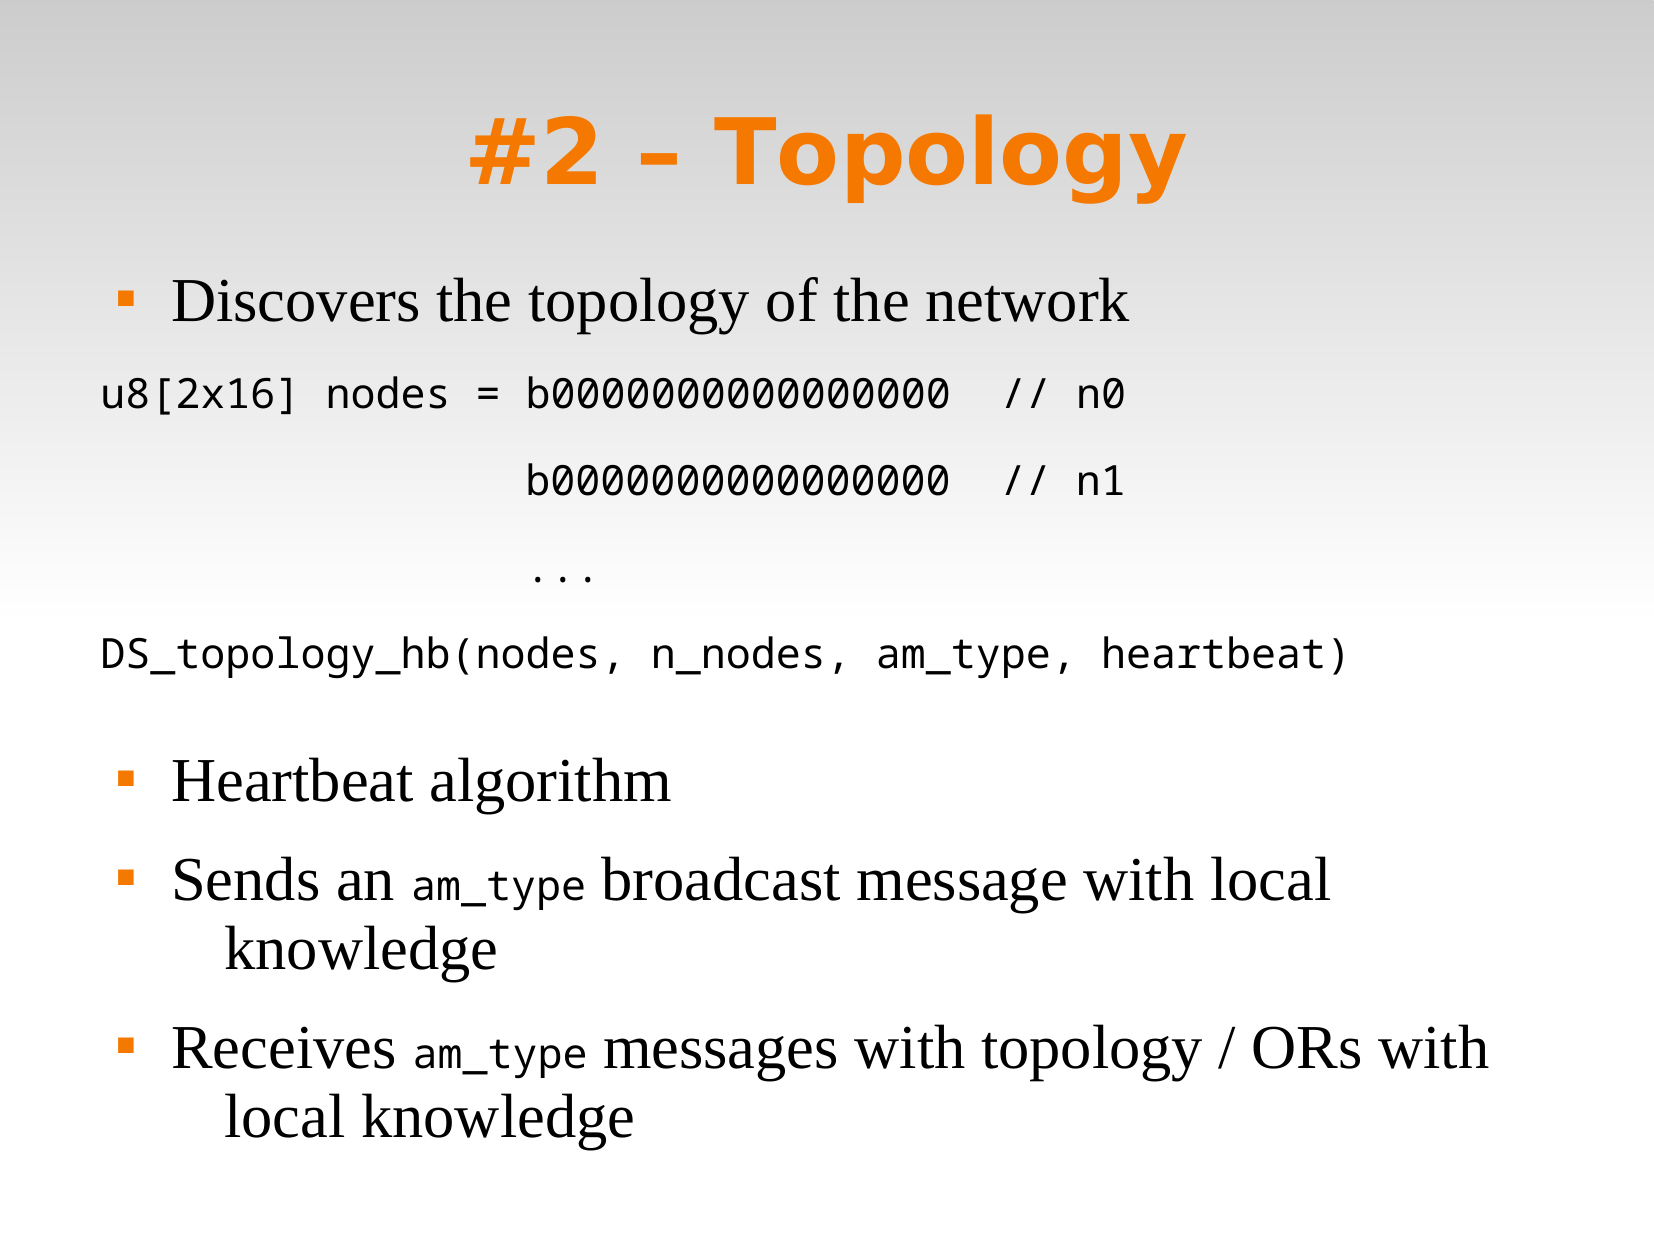

# #2 – Topology
Discovers the topology of the network
u8[2x16] nodes = b0000000000000000 // n0
 b0000000000000000 // n1
 ...
DS_topology_hb(nodes, n_nodes, am_type, heartbeat)
Heartbeat algorithm
Sends an am_type broadcast message with local knowledge
Receives am_type messages with topology / ORs with local knowledge